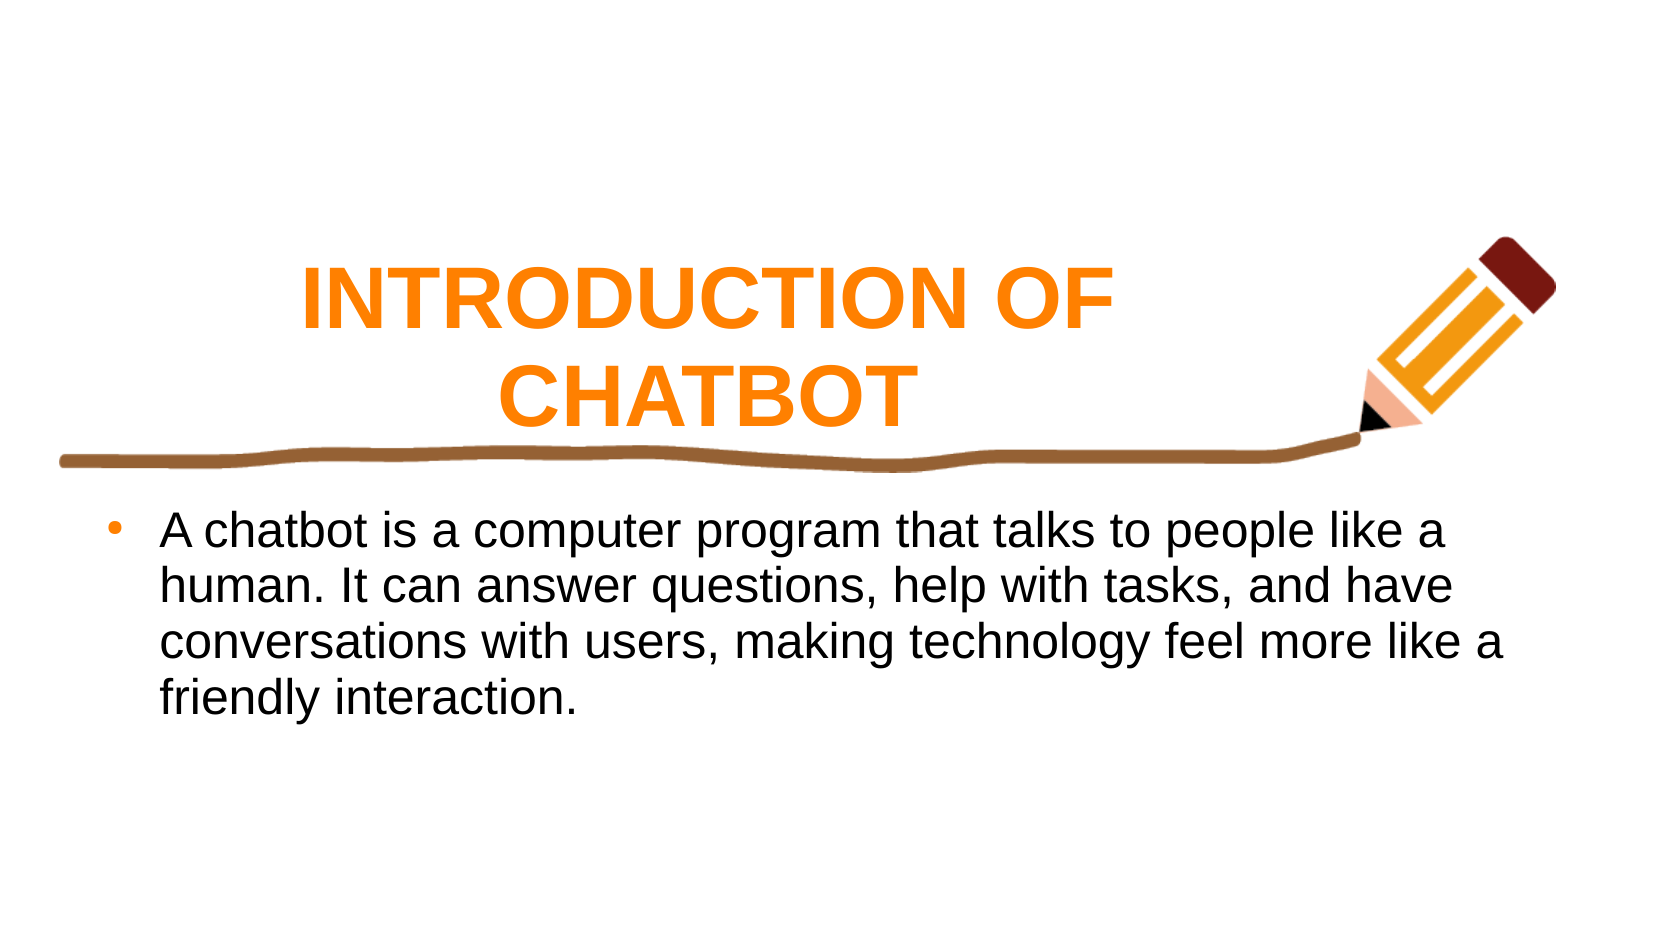

# INTRODUCTION OF CHATBOT
A chatbot is a computer program that talks to people like a human. It can answer questions, help with tasks, and have conversations with users, making technology feel more like a friendly interaction.